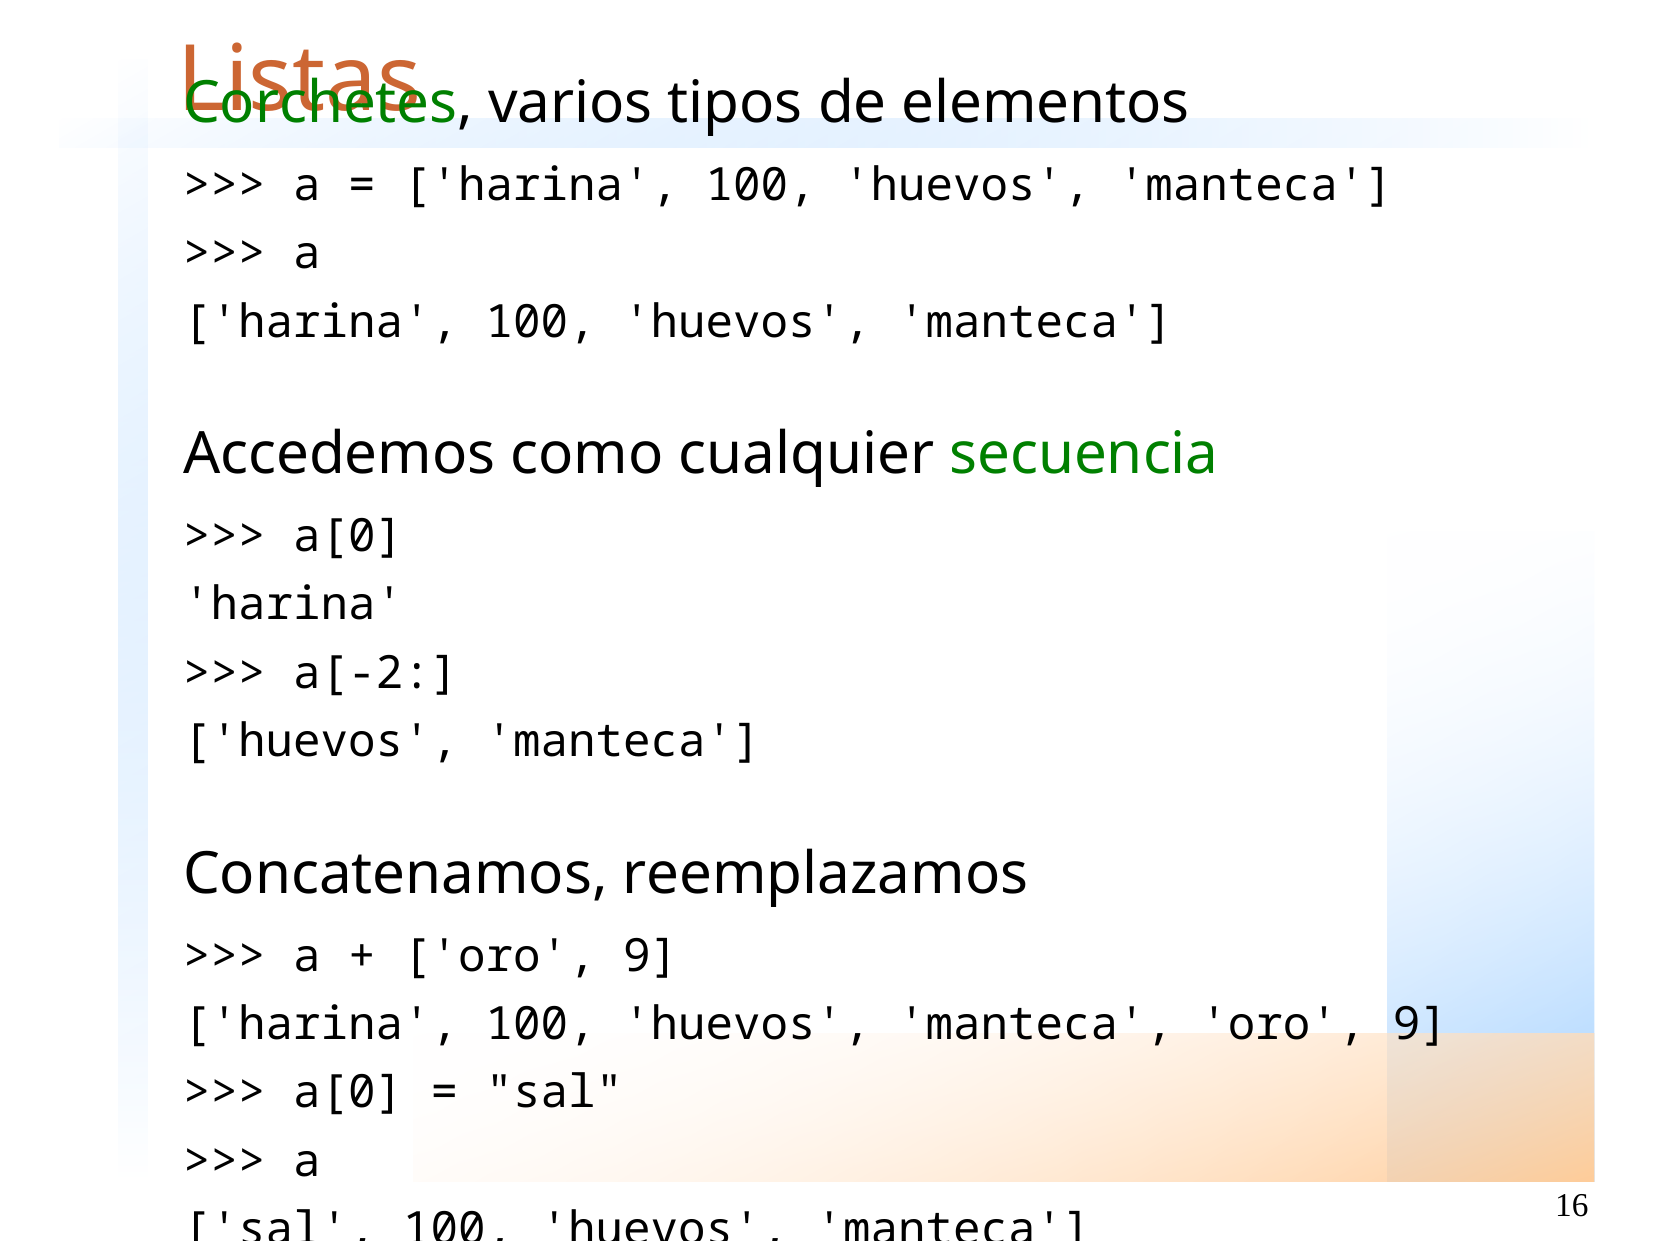

# Listas
Corchetes, varios tipos de elementos
>>> a = ['harina', 100, 'huevos', 'manteca']
>>> a
['harina', 100, 'huevos', 'manteca']
Accedemos como cualquier secuencia
>>> a[0]
'harina'
>>> a[-2:]
['huevos', 'manteca']
Concatenamos, reemplazamos
>>> a + ['oro', 9]
['harina', 100, 'huevos', 'manteca', 'oro', 9]
>>> a[0] = "sal"
>>> a
['sal', 100, 'huevos', 'manteca']